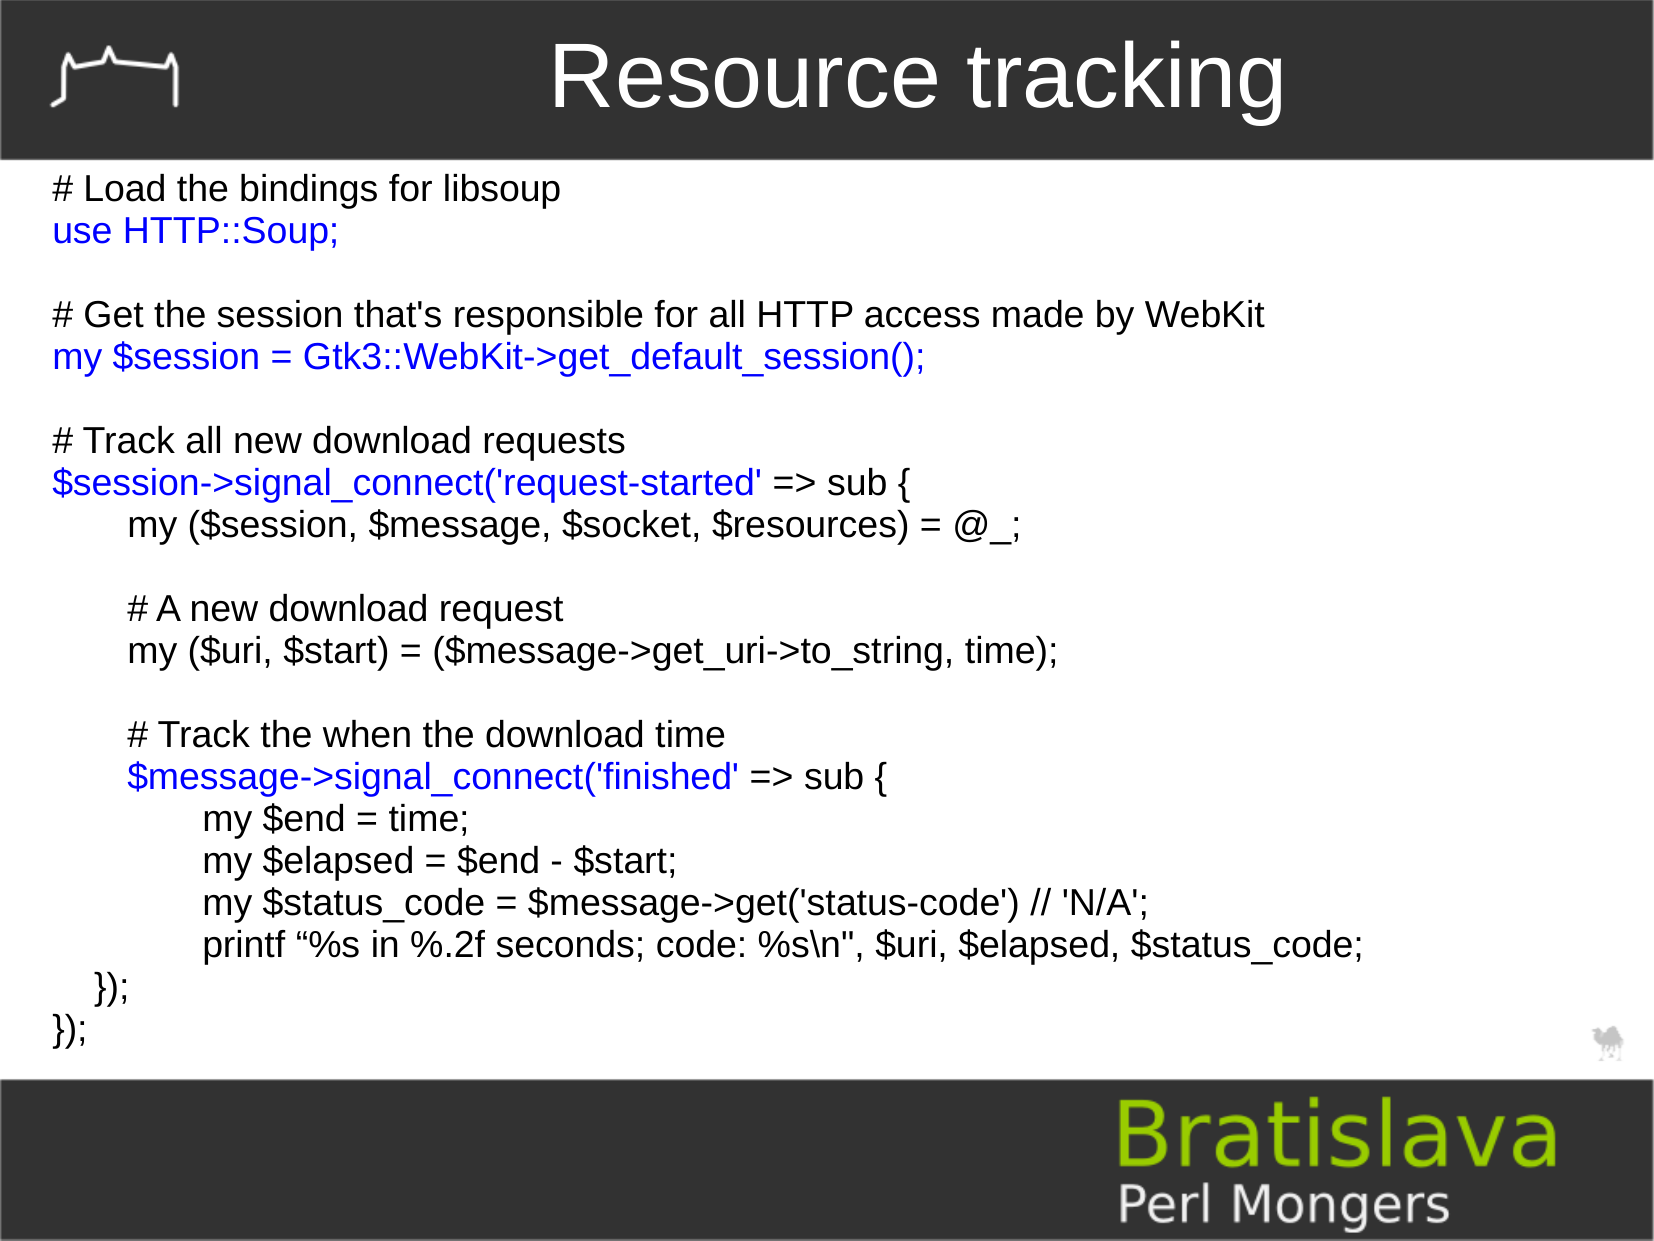

# Resource tracking
# Load the bindings for libsoup
use HTTP::Soup;
# Get the session that's responsible for all HTTP access made by WebKit
my $session = Gtk3::WebKit->get_default_session();
# Track all new download requests
$session->signal_connect('request-started' => sub {
	my ($session, $message, $socket, $resources) = @_;
	# A new download request
	my ($uri, $start) = ($message->get_uri->to_string, time);
	# Track the when the download time
	$message->signal_connect('finished' => sub {
		my $end = time;
		my $elapsed = $end - $start;
		my $status_code = $message->get('status-code') // 'N/A';
 	printf “%s in %.2f seconds; code: %s\n", $uri, $elapsed, $status_code;
 });
});